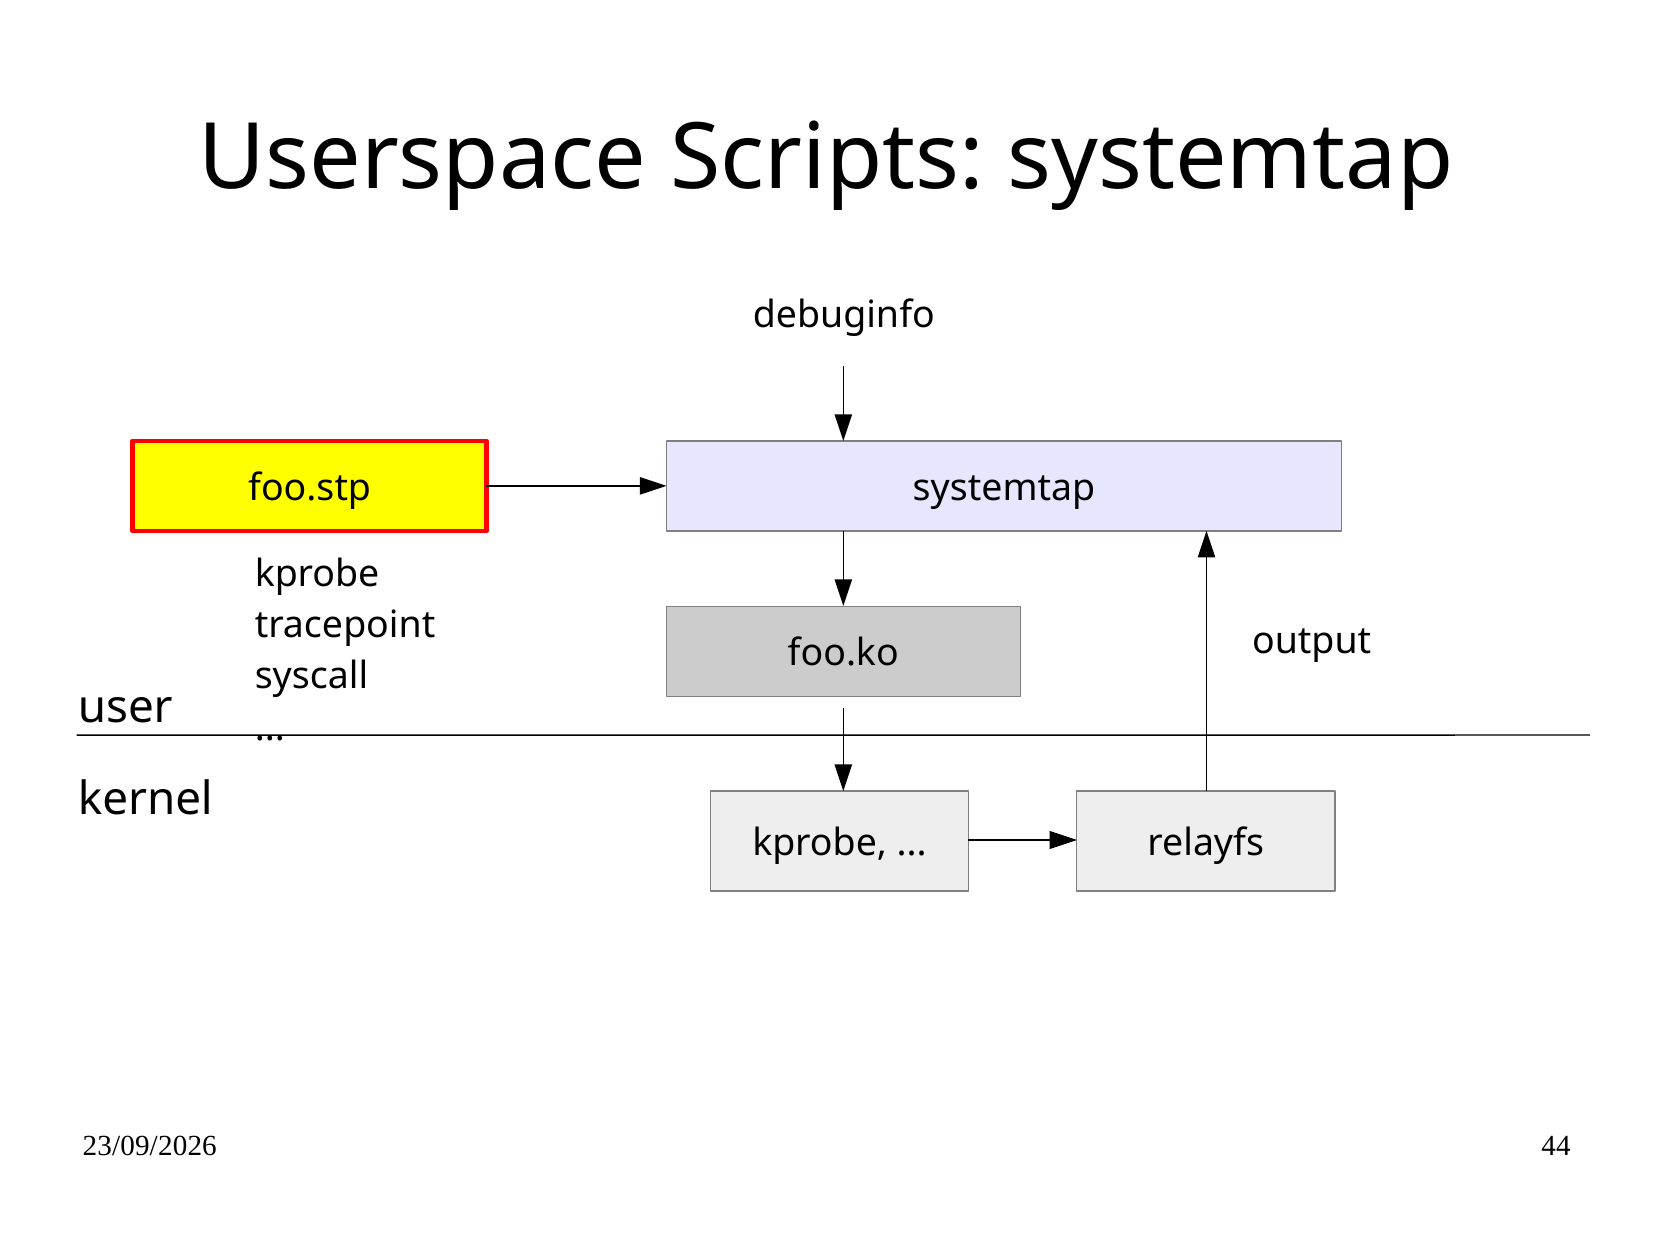

# Userspace Scripts: systemtap
debuginfo
foo.stp
systemtap
kprobe
tracepoint
syscall
...
output
foo.ko
user
kernel
kprobe, ...
relayfs
44